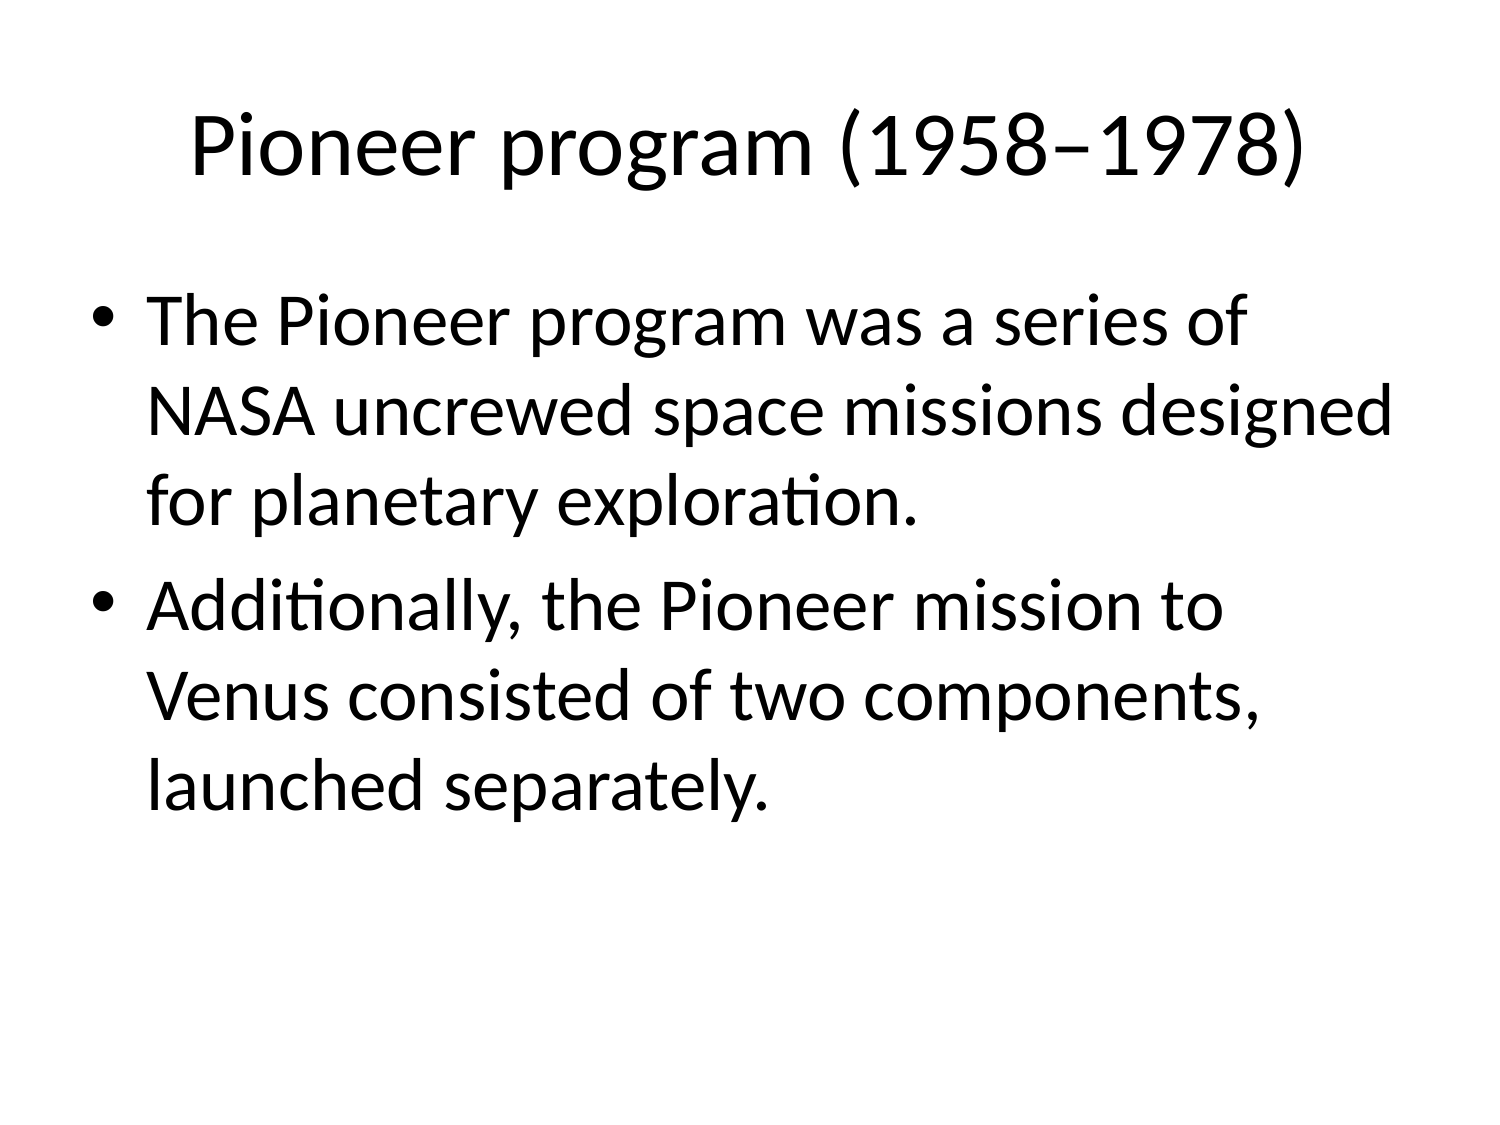

# Pioneer program (1958–1978)
The Pioneer program was a series of NASA uncrewed space missions designed for planetary exploration.
Additionally, the Pioneer mission to Venus consisted of two components, launched separately.